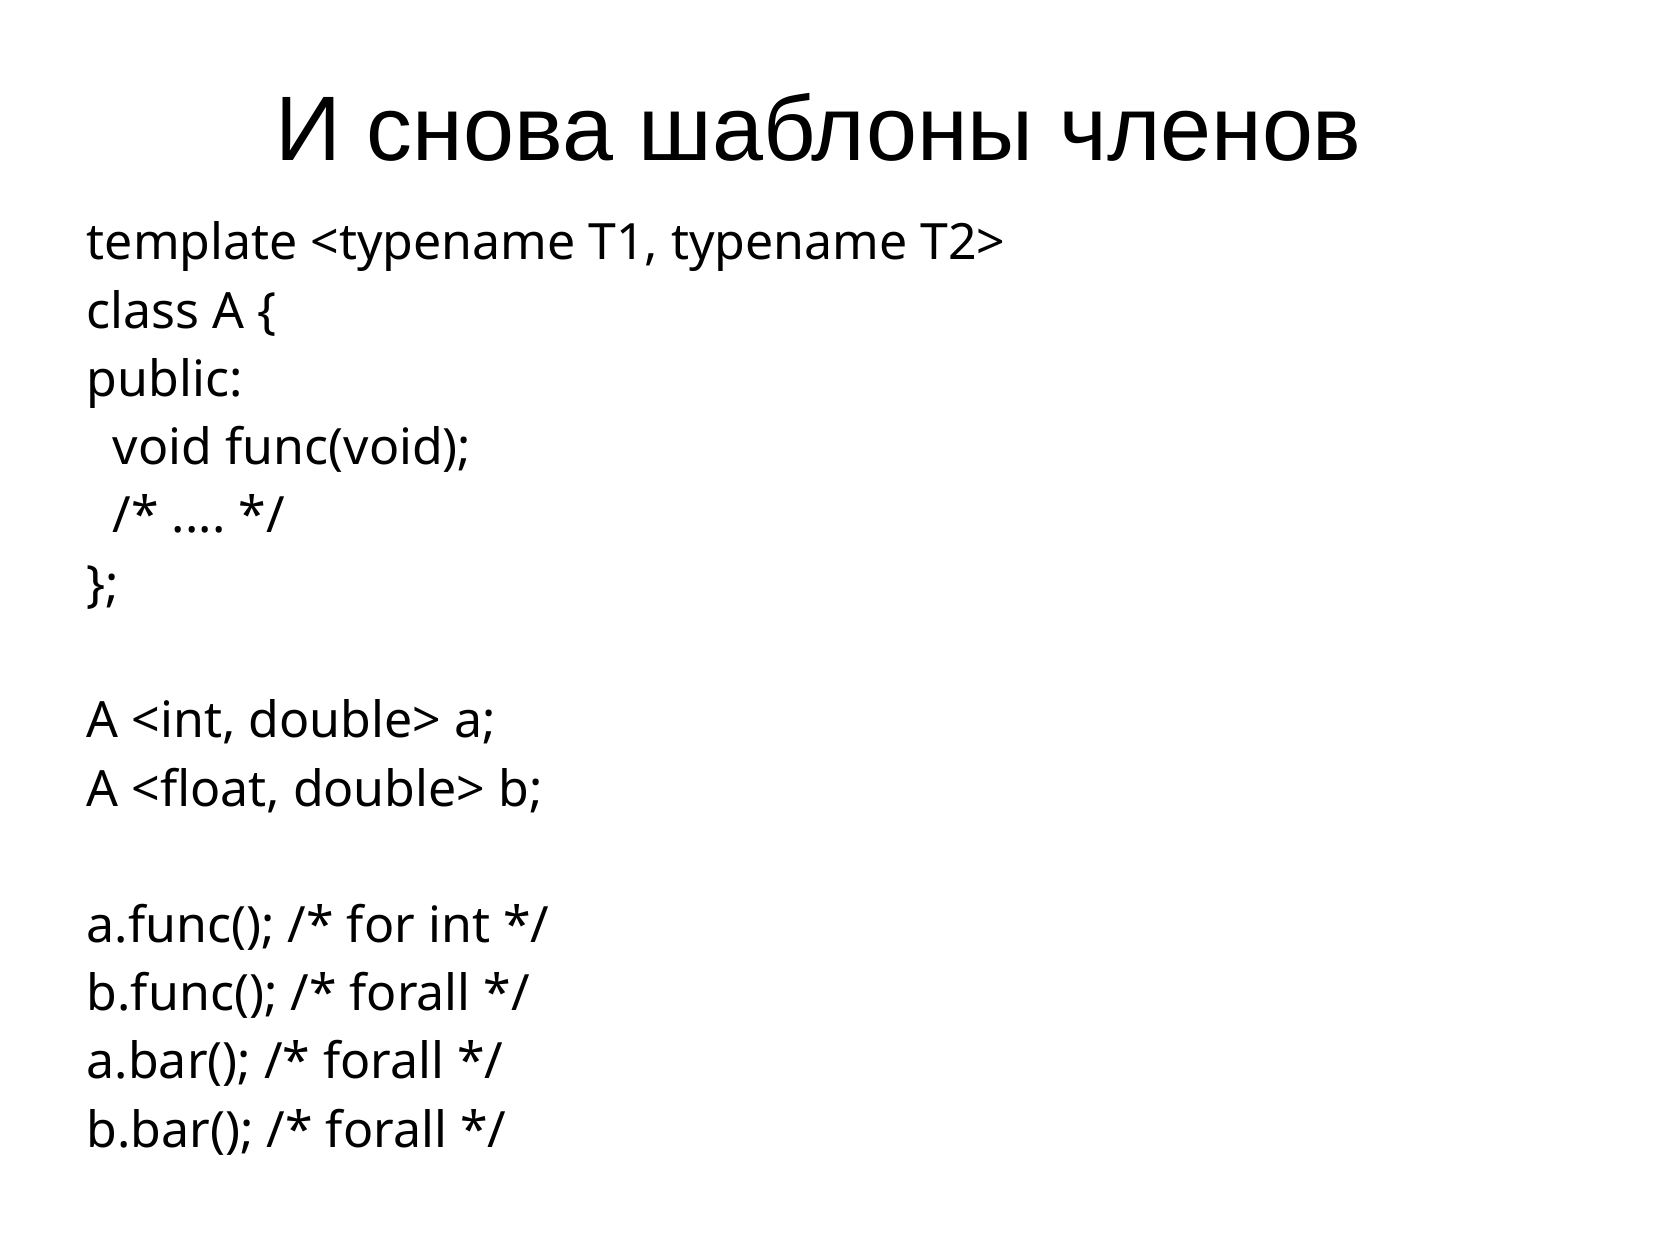

# И снова шаблоны членов
template <typename T1, typename T2>
class A {
public:
 void func(void);
 /* .... */
};
A <int, double> a;
A <float, double> b;
a.func(); /* for int */
b.func(); /* forall */
a.bar(); /* forall */
b.bar(); /* forall */